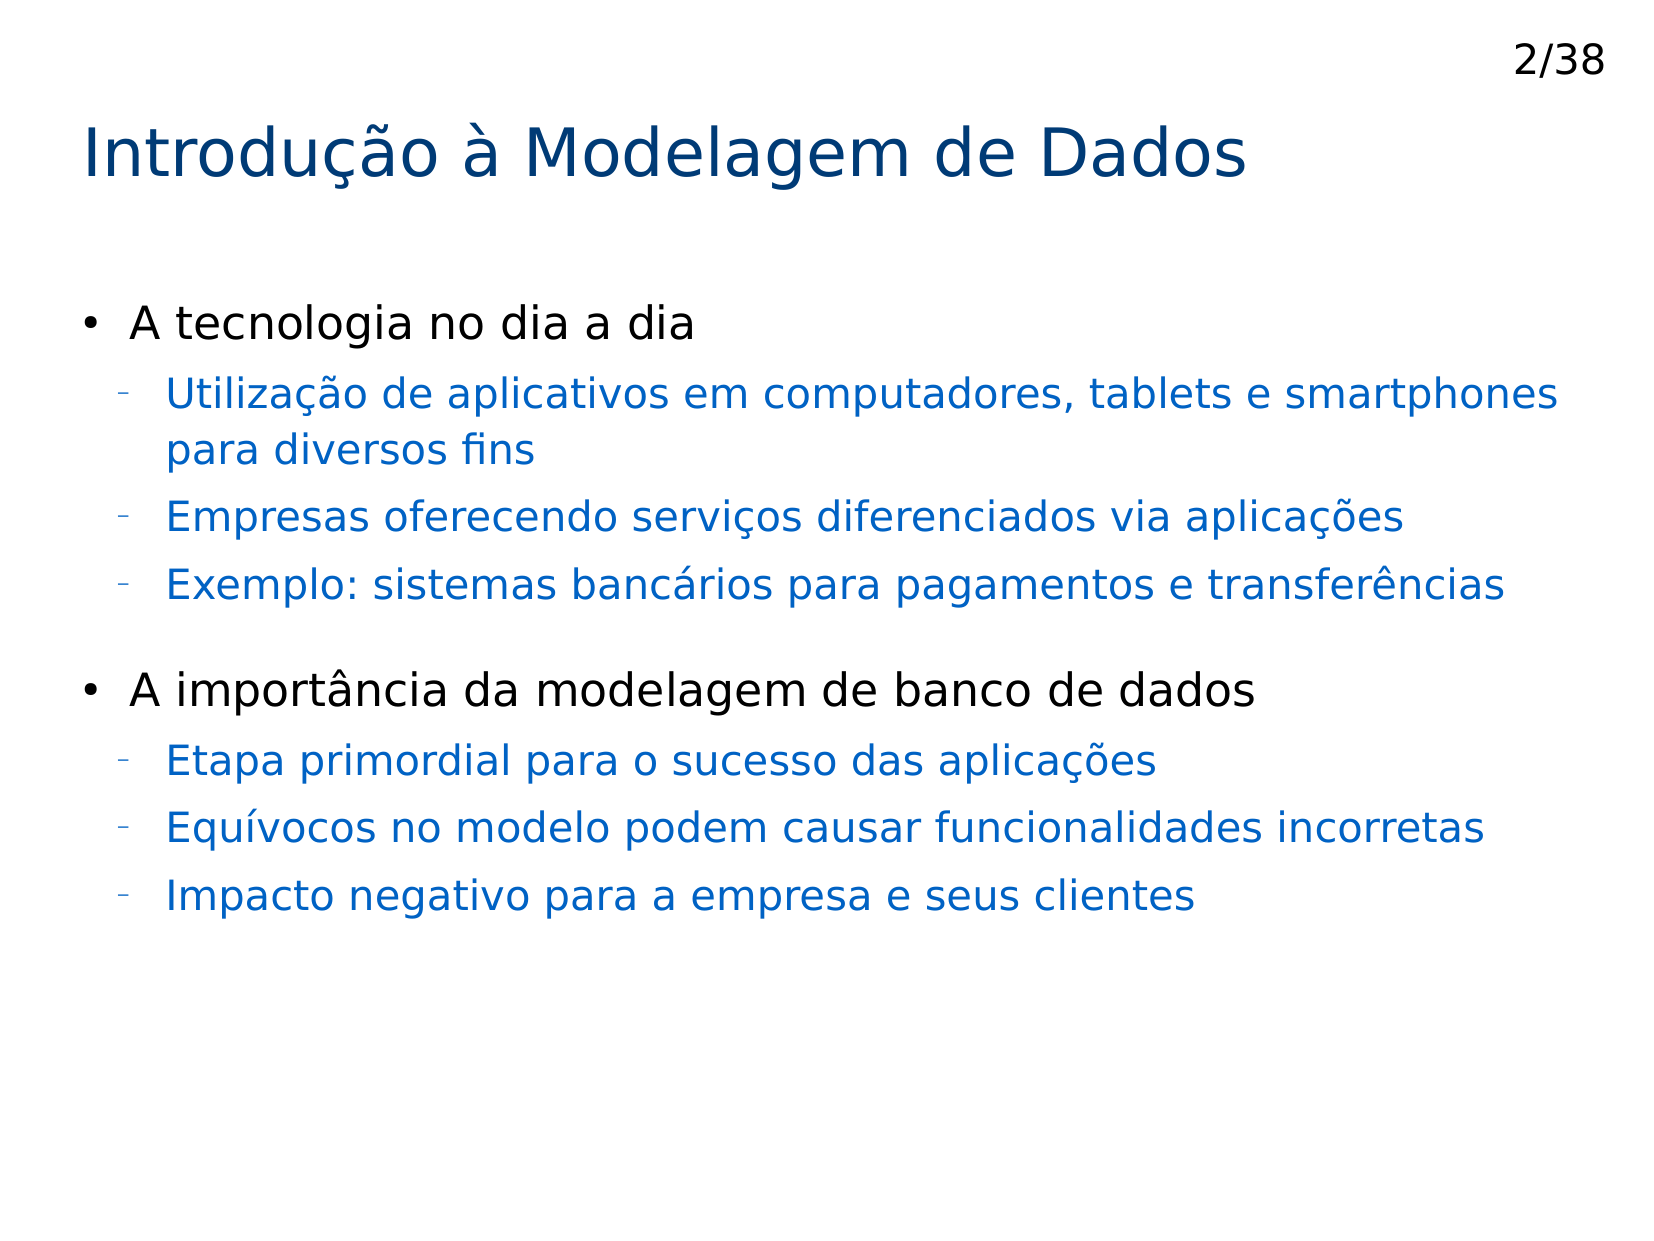

2
# Introdução à Modelagem de Dados
A tecnologia no dia a dia
Utilização de aplicativos em computadores, tablets e smartphones para diversos fins
Empresas oferecendo serviços diferenciados via aplicações
Exemplo: sistemas bancários para pagamentos e transferências
A importância da modelagem de banco de dados
Etapa primordial para o sucesso das aplicações
Equívocos no modelo podem causar funcionalidades incorretas
Impacto negativo para a empresa e seus clientes